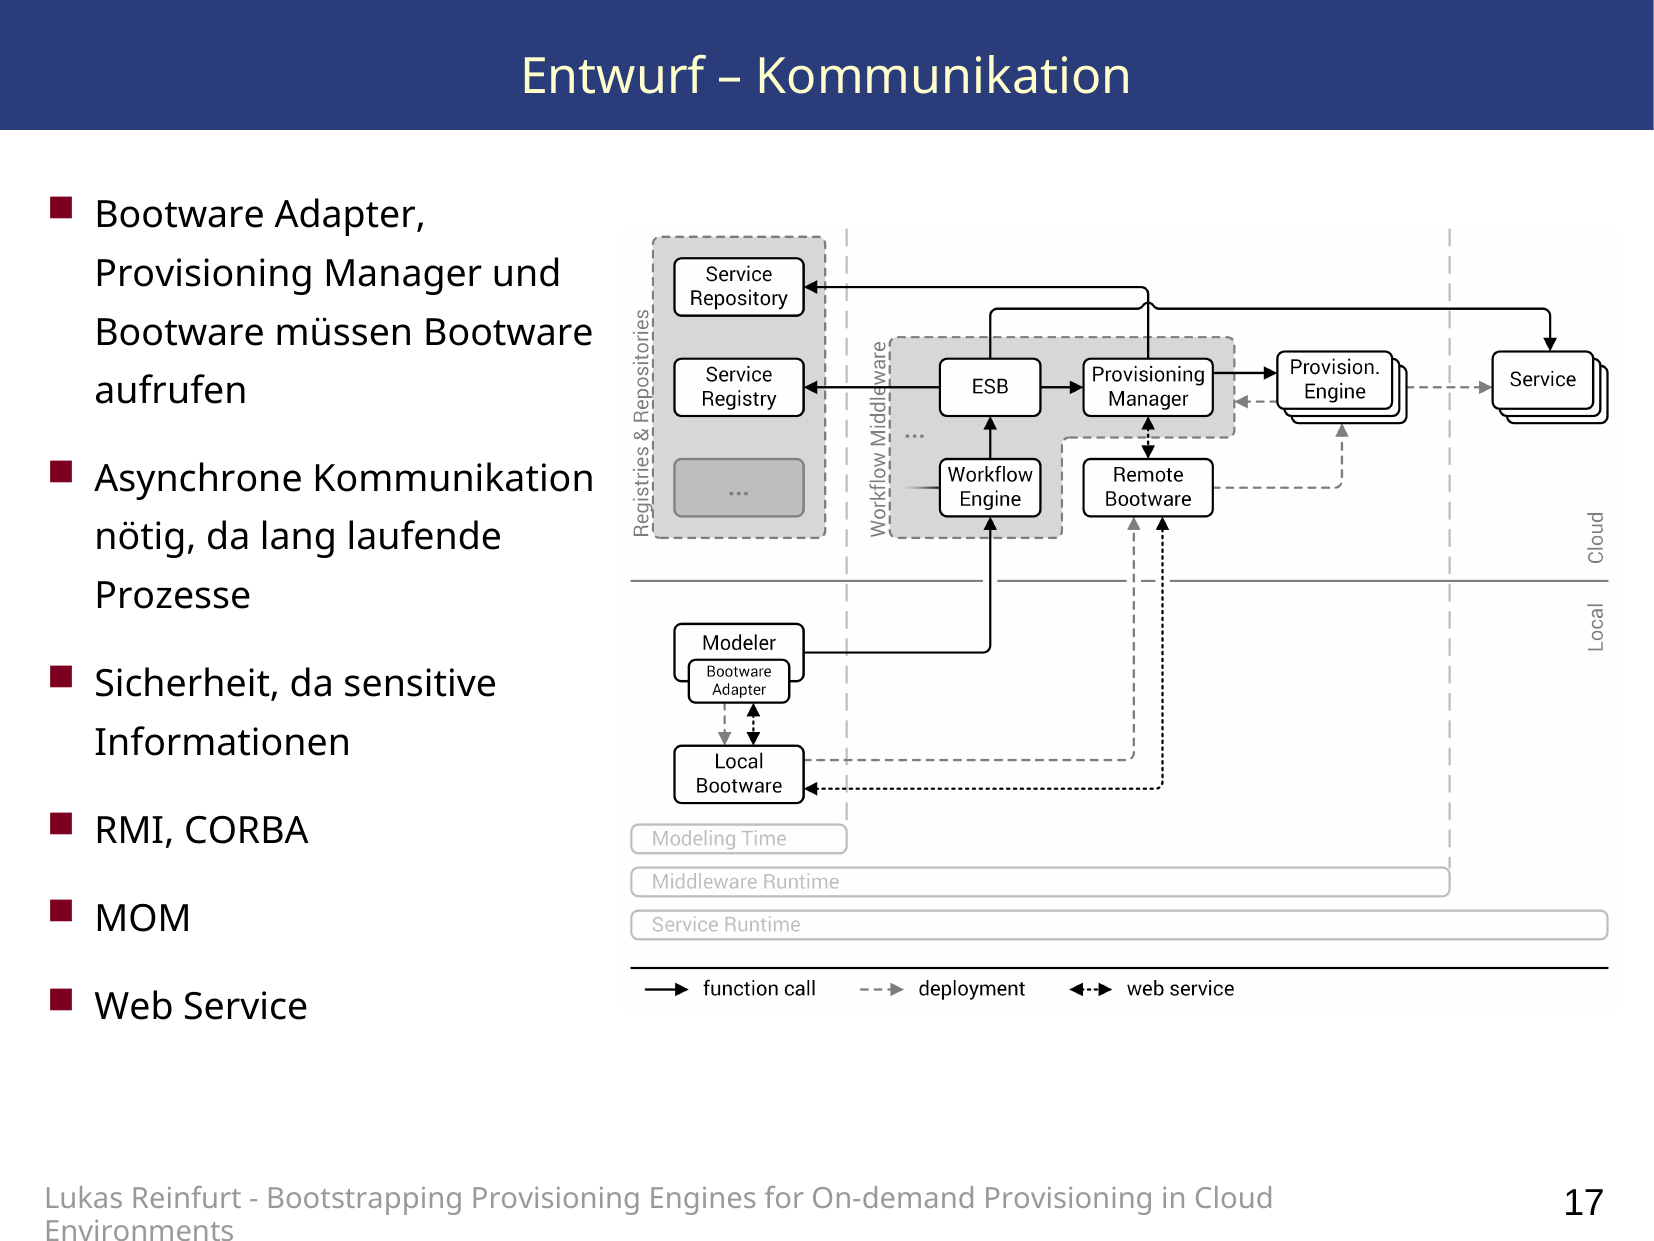

# Entwurf – Kommunikation
Bootware Adapter, Provisioning Manager und Bootware müssen Bootware aufrufen
Asynchrone Kommunikation nötig, da lang laufende Prozesse
Sicherheit, da sensitive Informationen
RMI, CORBA
MOM
Web Service